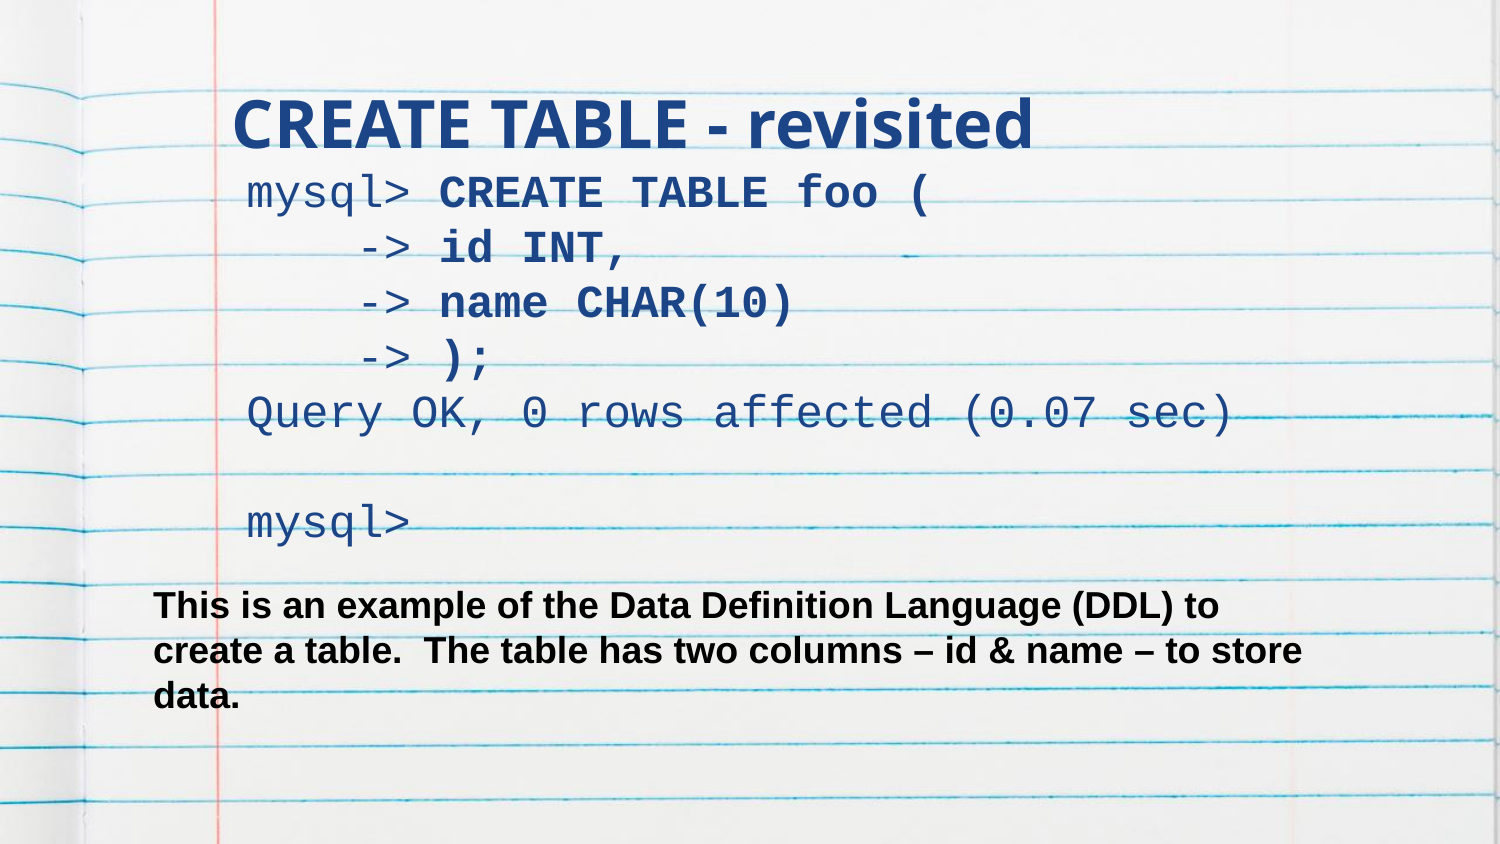

# CREATE TABLE - revisited
mysql> CREATE TABLE foo (
 -> id INT,
 -> name CHAR(10)
 -> );
Query OK, 0 rows affected (0.07 sec)
mysql>
This is an example of the Data Definition Language (DDL) to create a table. The table has two columns – id & name – to store data.